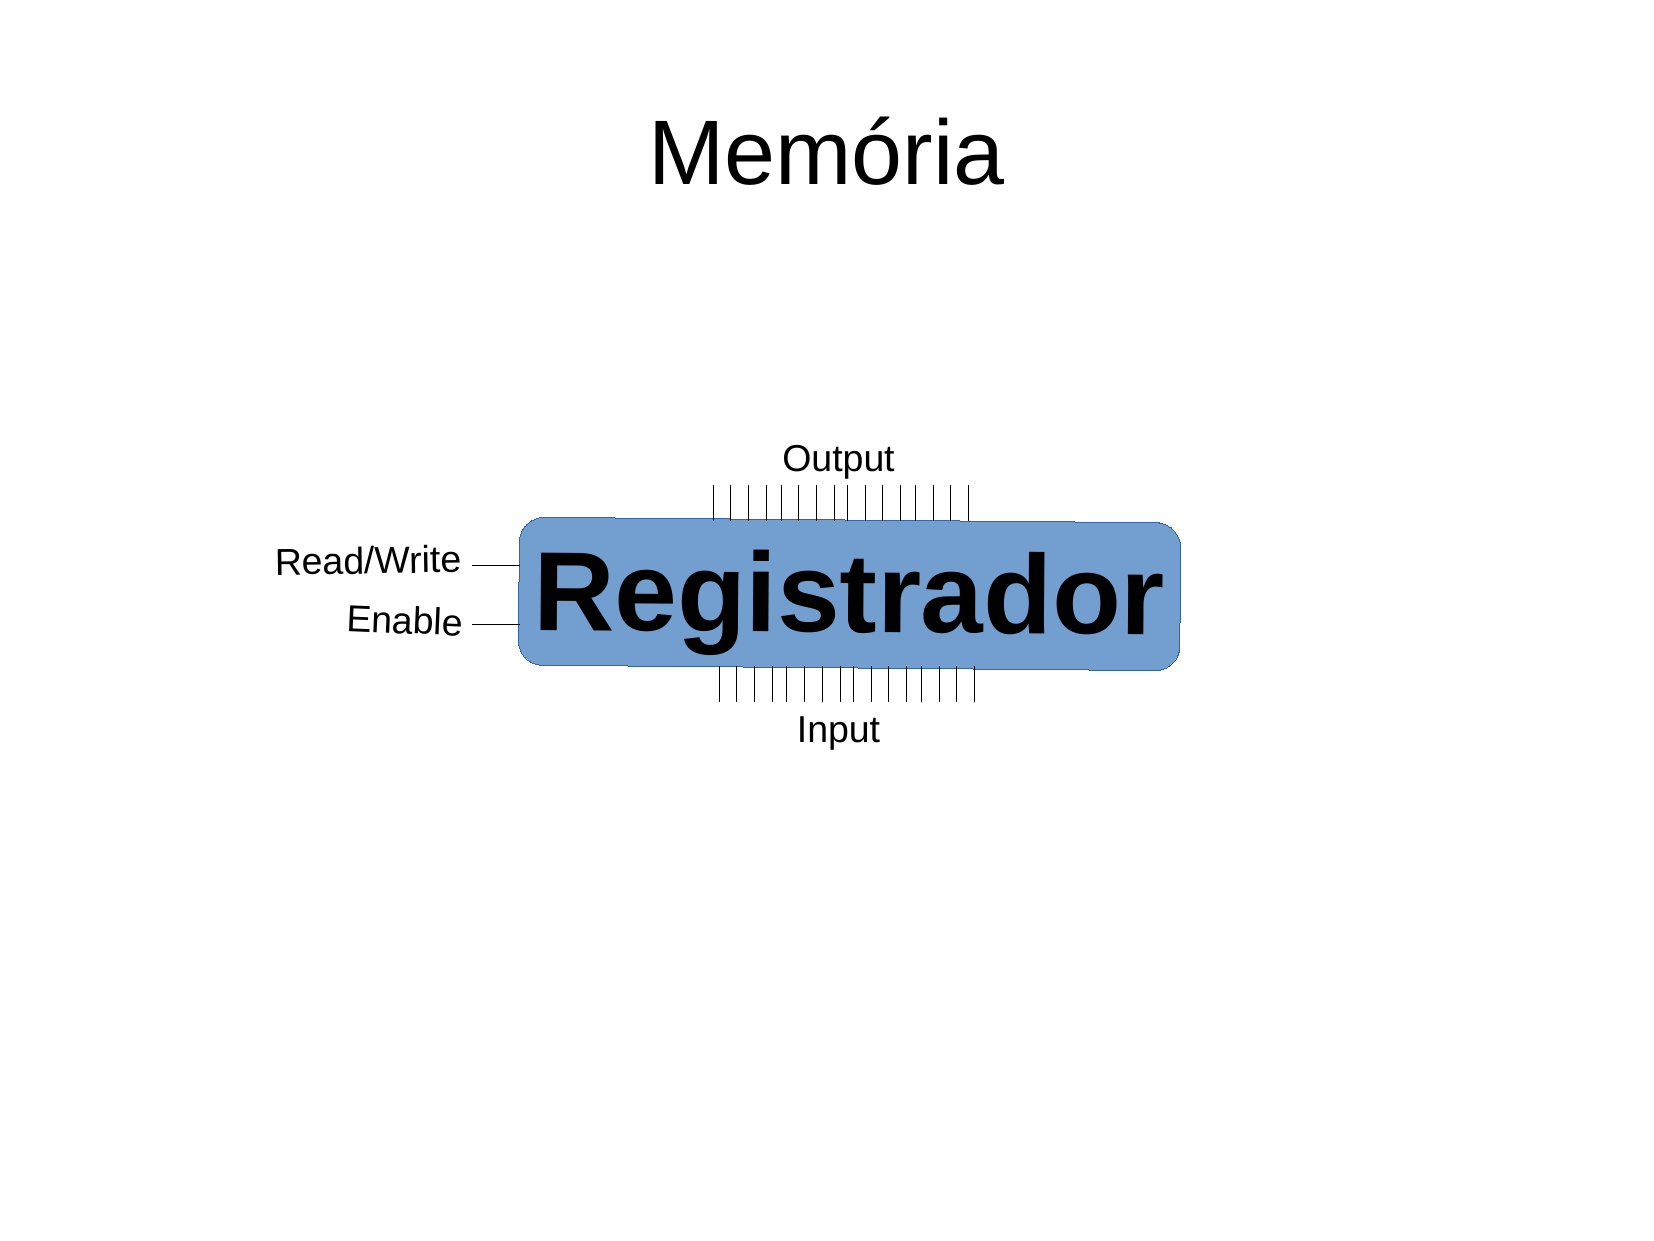

# Memória
Output
Registrador
Read/Write
Enable
Input